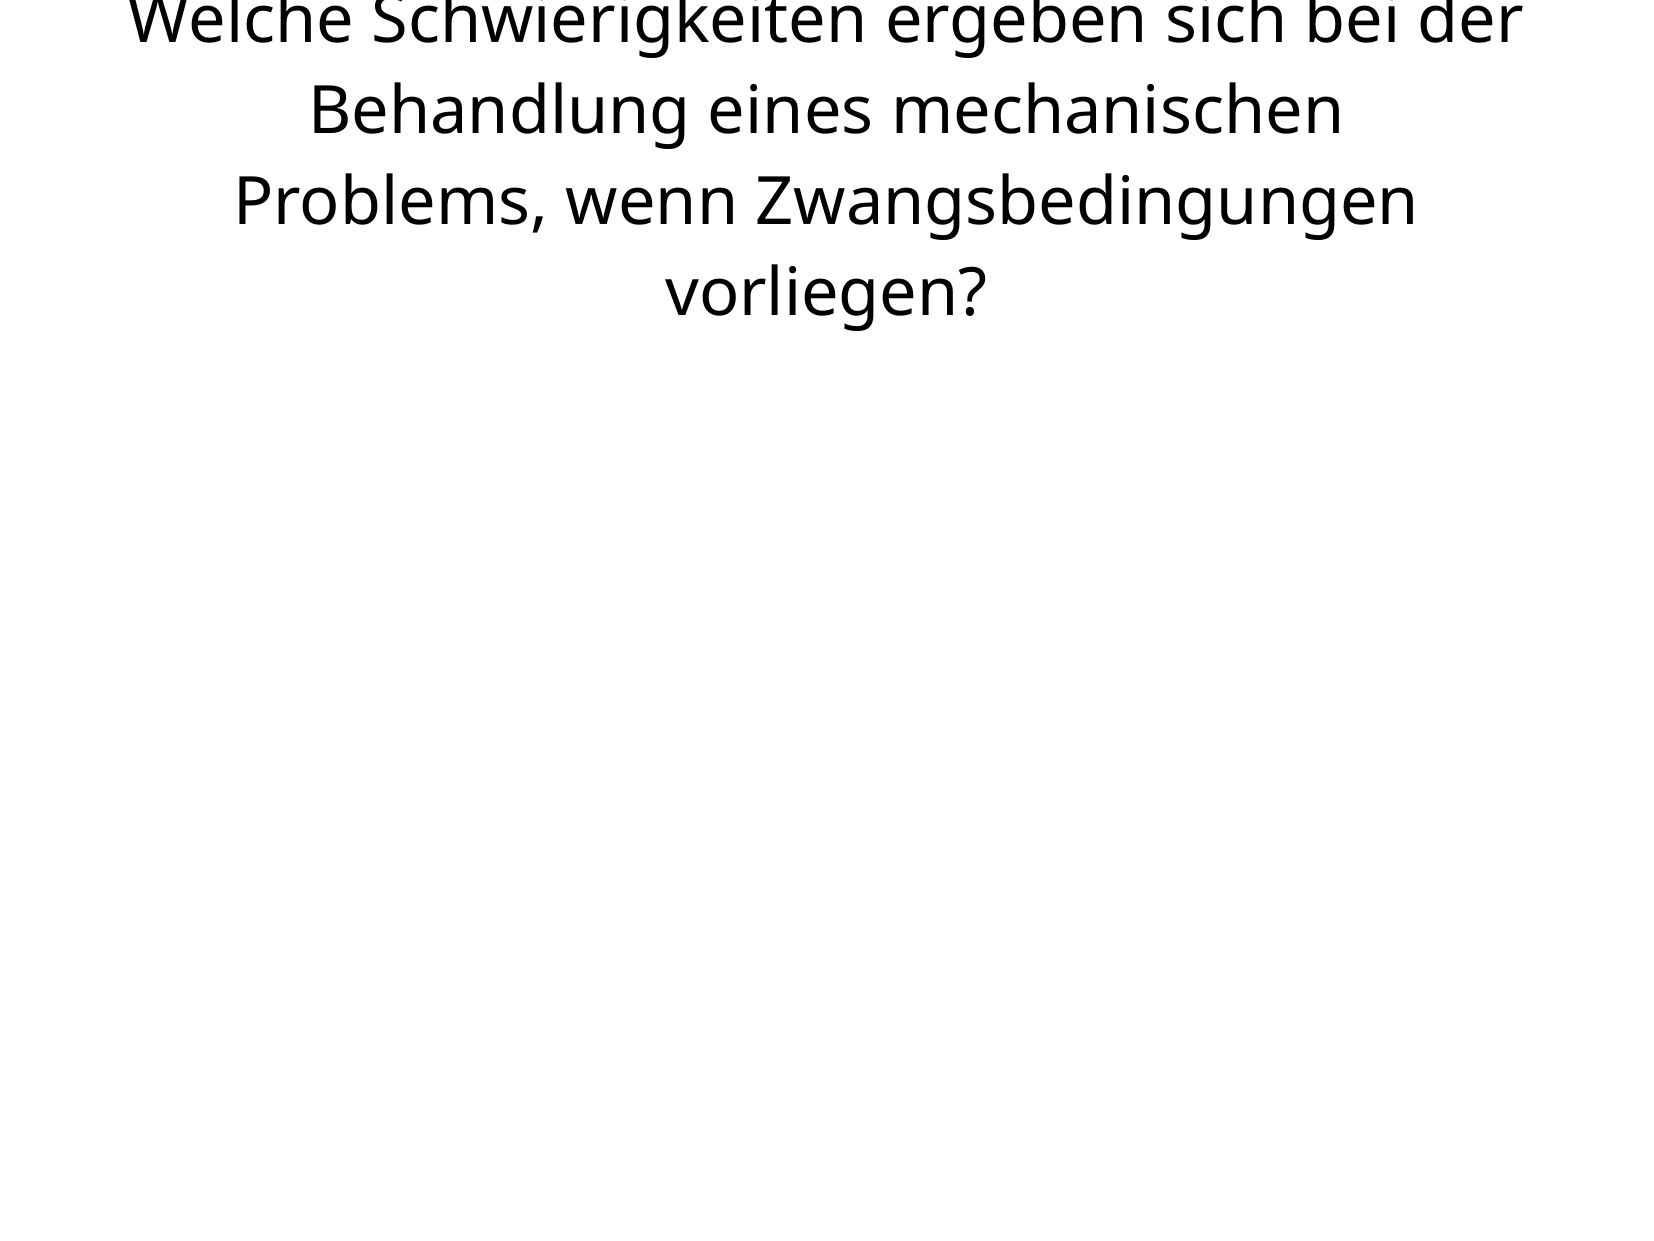

# Welche Schwierigkeiten ergeben sich bei der Behandlung eines mechanischen Problems, wenn Zwangsbedingungen vorliegen?